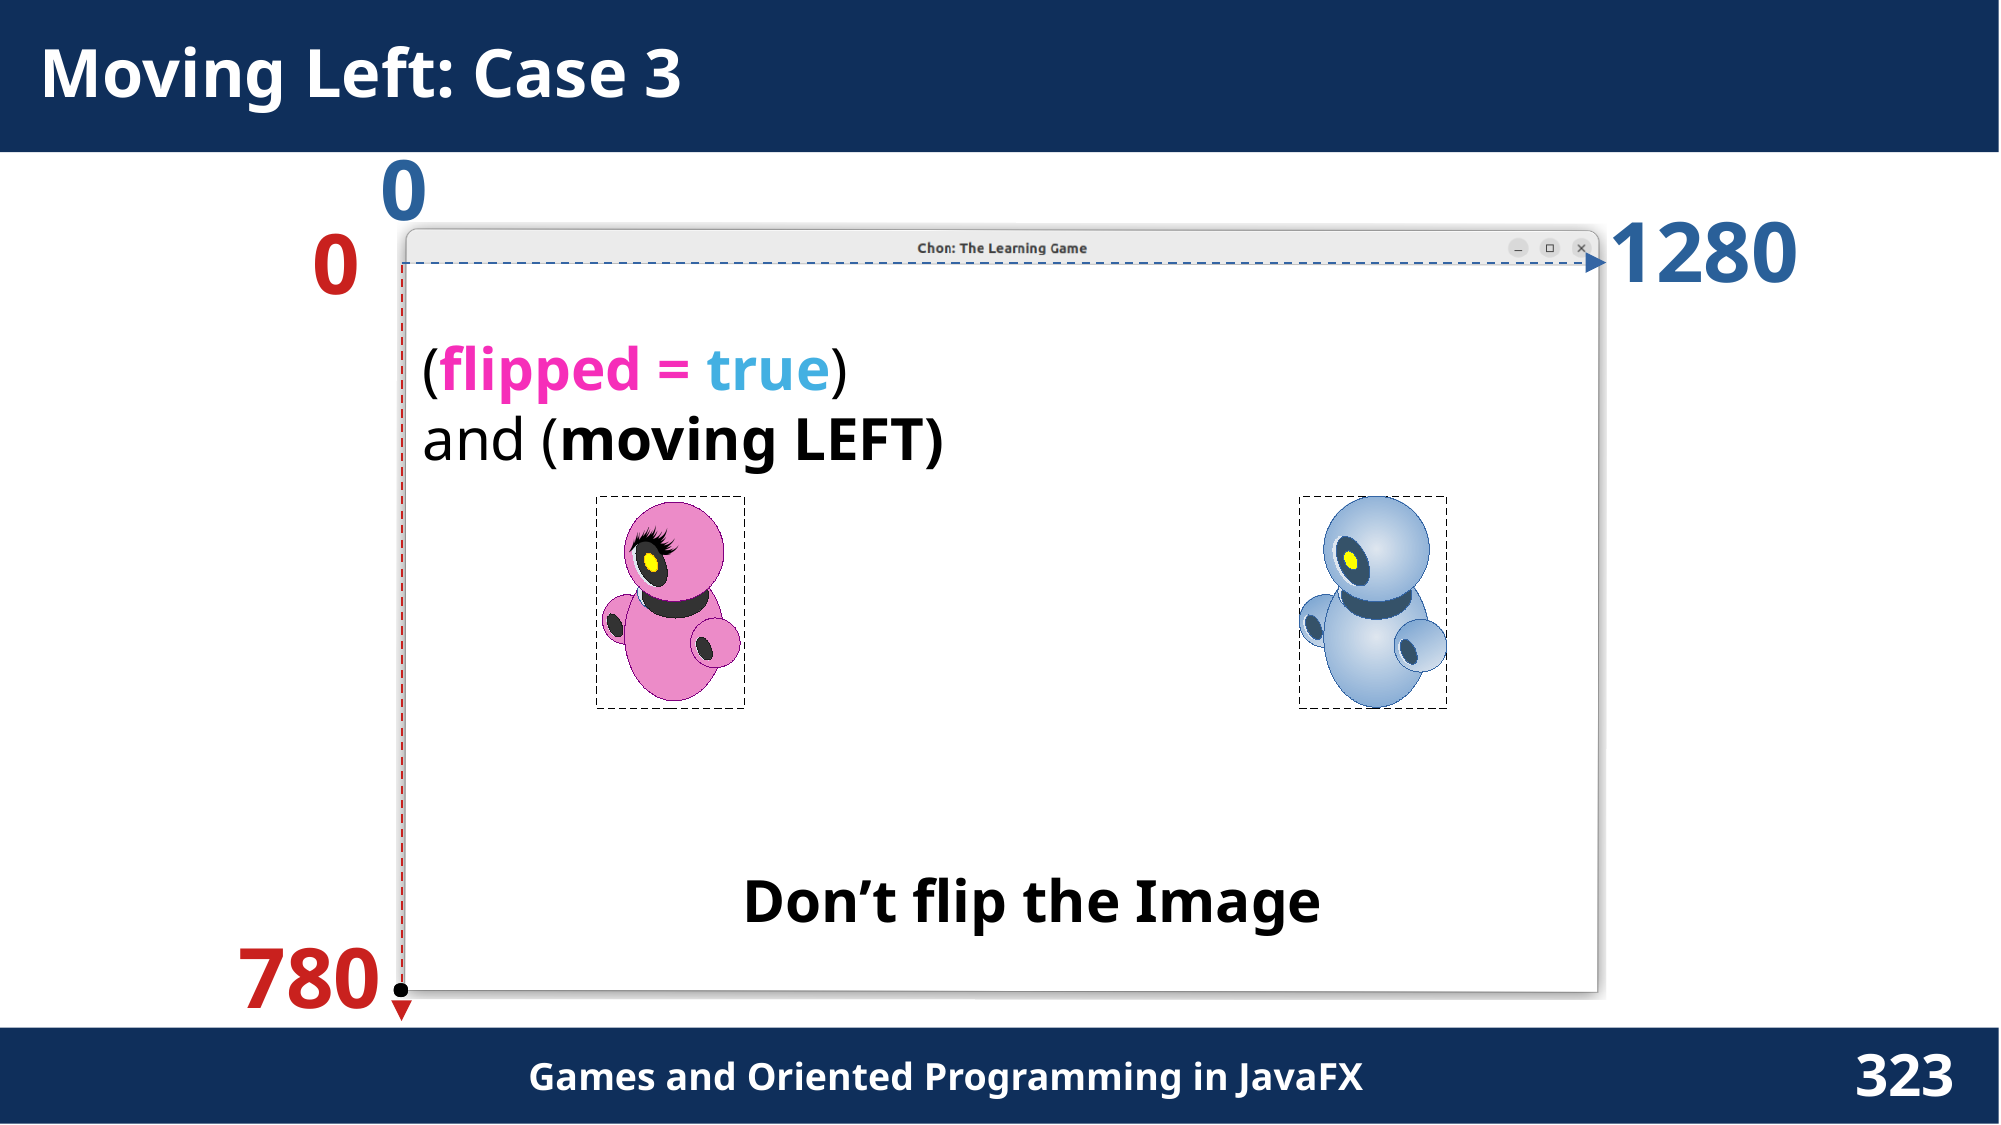

Moving Left: Case 3
0
1280
0
(flipped = true)
and (moving LEFT)
Don’t flip the Image
.
.
780